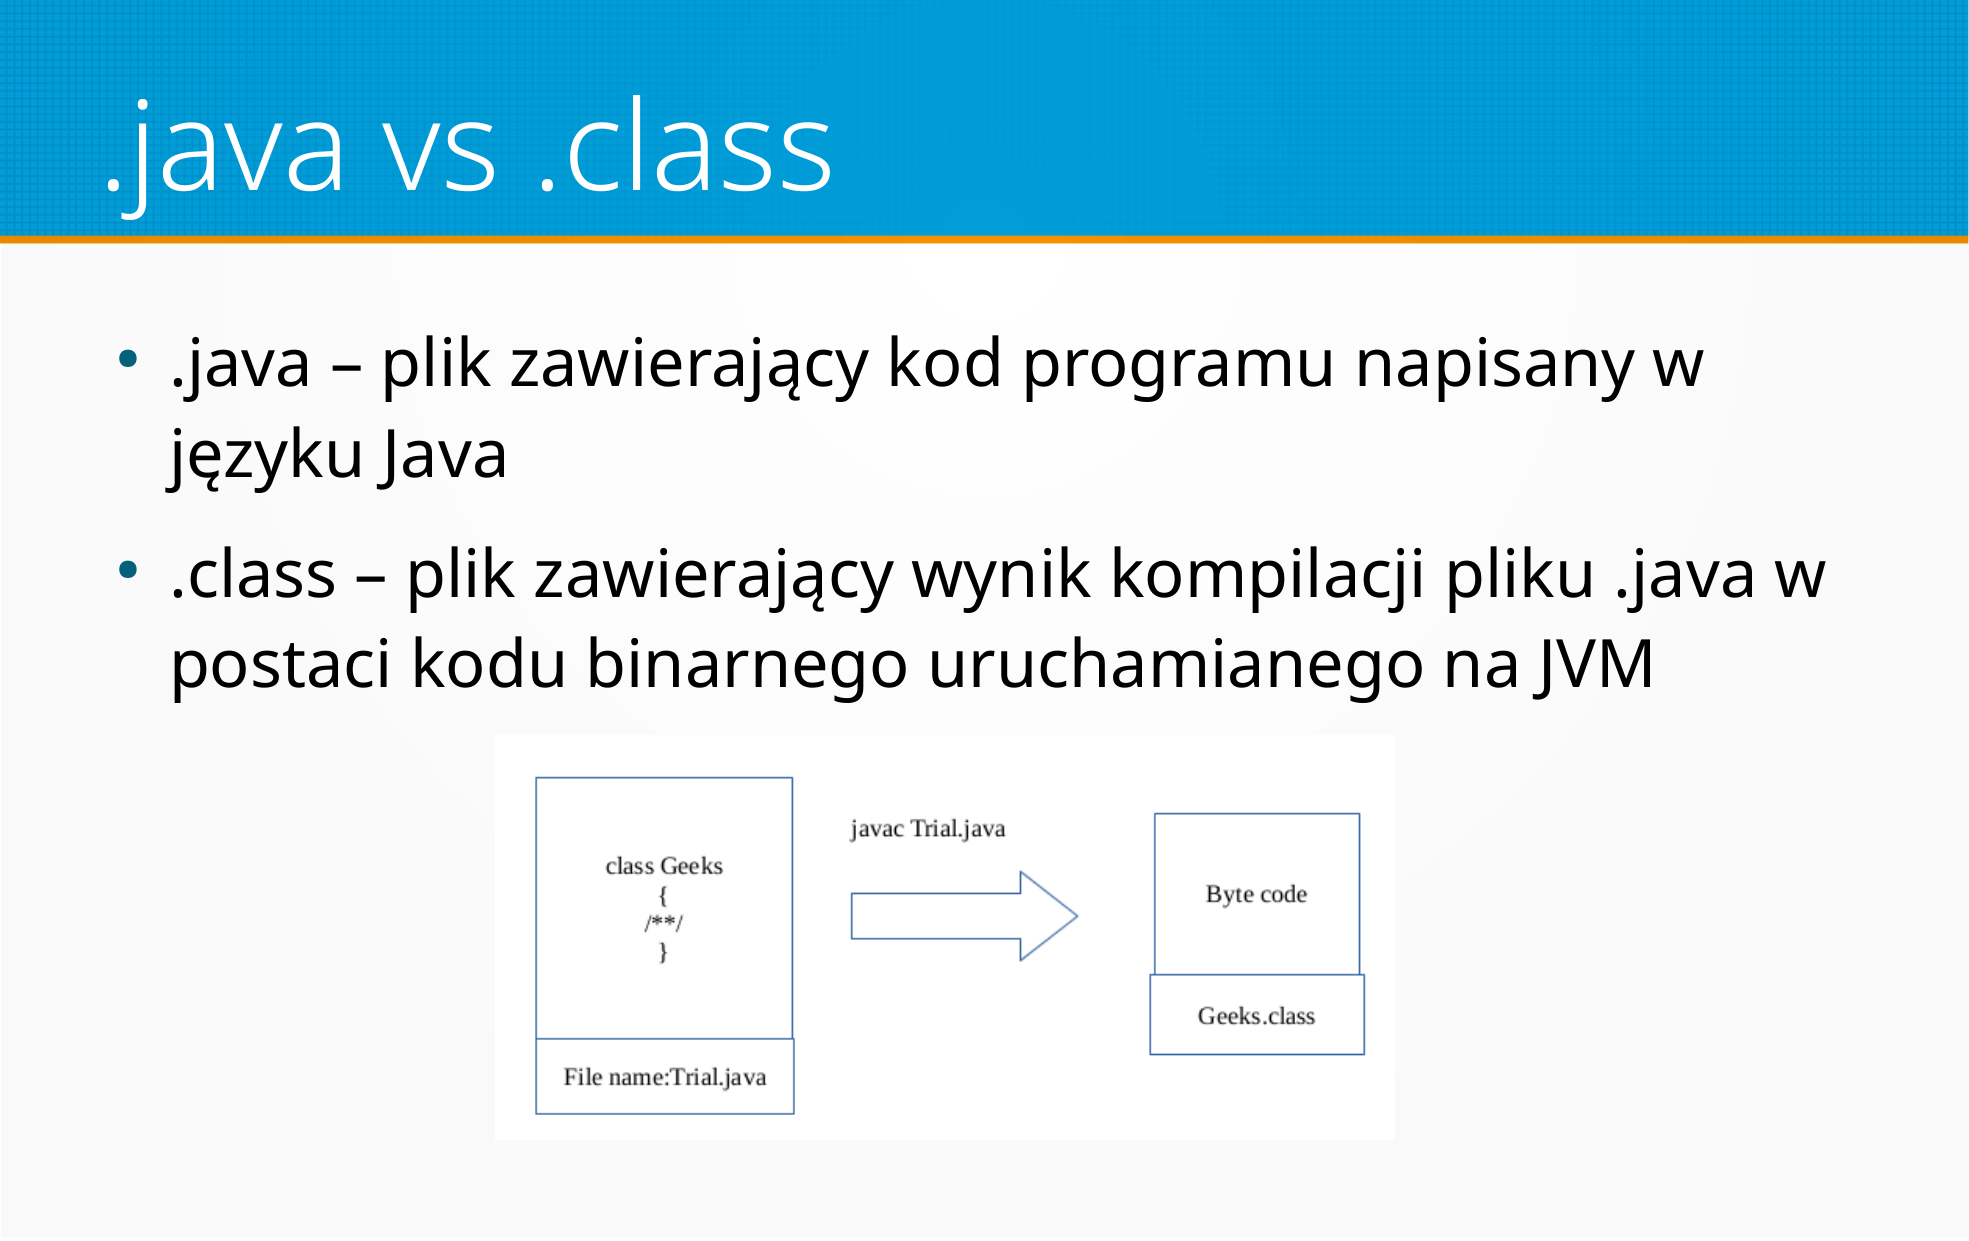

# .java vs .class
.java – plik zawierający kod programu napisany w języku Java
.class – plik zawierający wynik kompilacji pliku .java w postaci kodu binarnego uruchamianego na JVM